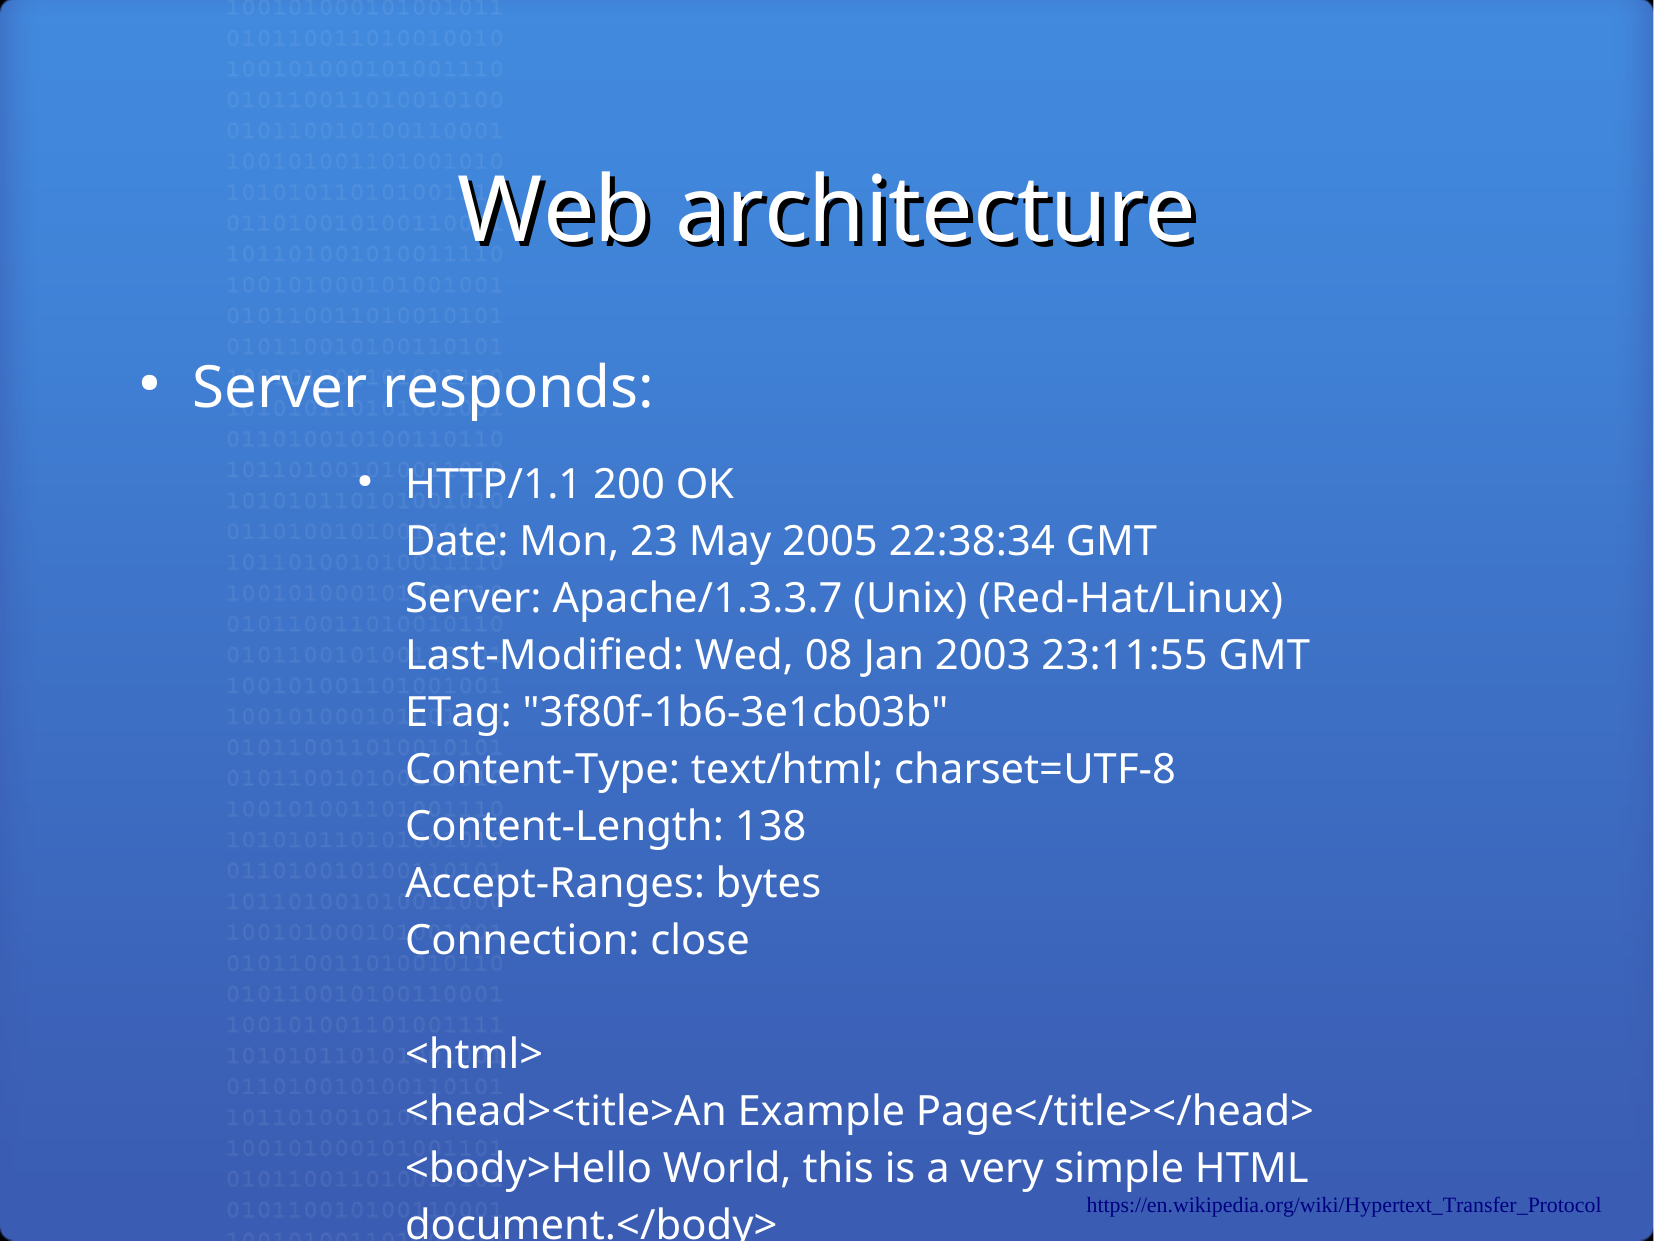

# Web architecture
Server responds:
HTTP/1.1 200 OK
Date: Mon, 23 May 2005 22:38:34 GMT
Server: Apache/1.3.3.7 (Unix) (Red-Hat/Linux)
Last-Modified: Wed, 08 Jan 2003 23:11:55 GMT
ETag: "3f80f-1b6-3e1cb03b"
Content-Type: text/html; charset=UTF-8
Content-Length: 138
Accept-Ranges: bytes
Connection: close
<html>
<head><title>An Example Page</title></head>
<body>Hello World, this is a very simple HTML document.</body>
</html>
https://en.wikipedia.org/wiki/Hypertext_Transfer_Protocol